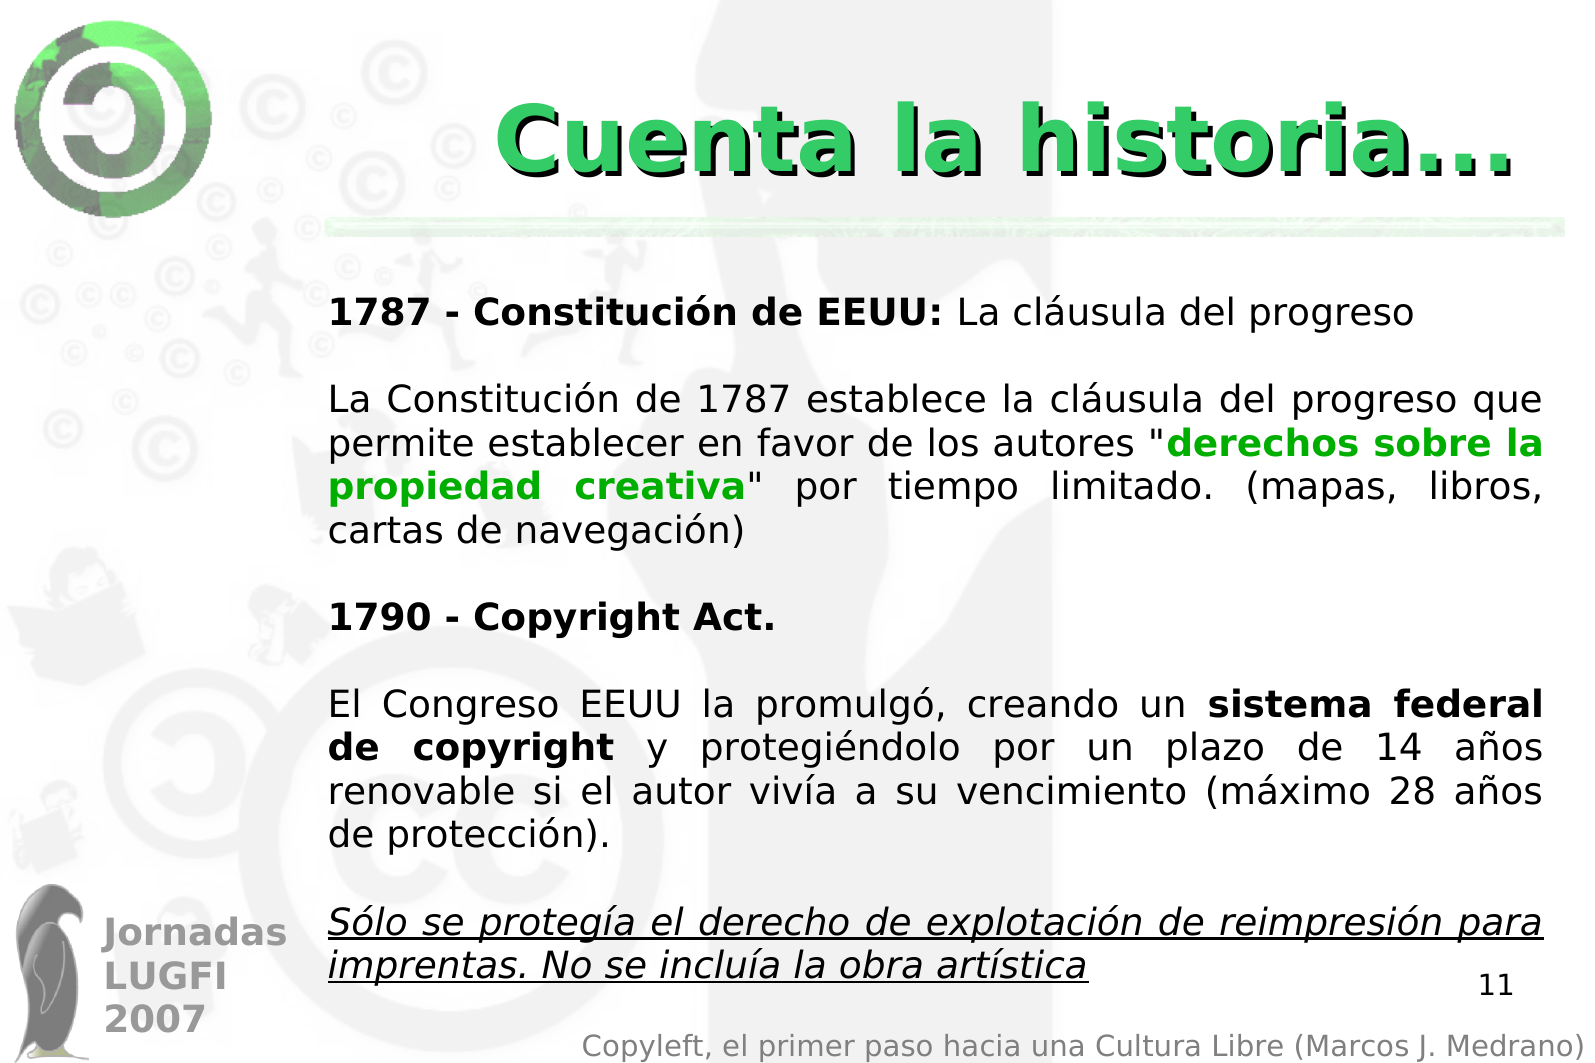

Cuenta la historia...
1787 - Constitución de EEUU: La cláusula del progreso
La Constitución de 1787 establece la cláusula del progreso que permite establecer en favor de los autores "derechos sobre la propiedad creativa" por tiempo limitado. (mapas, libros, cartas de navegación)
1790 - Copyright Act.
El Congreso EEUU la promulgó, creando un sistema federal de copyright y protegiéndolo por un plazo de 14 años renovable si el autor vivía a su vencimiento (máximo 28 años de protección).
Sólo se protegía el derecho de explotación de reimpresión para imprentas. No se incluía la obra artística
11